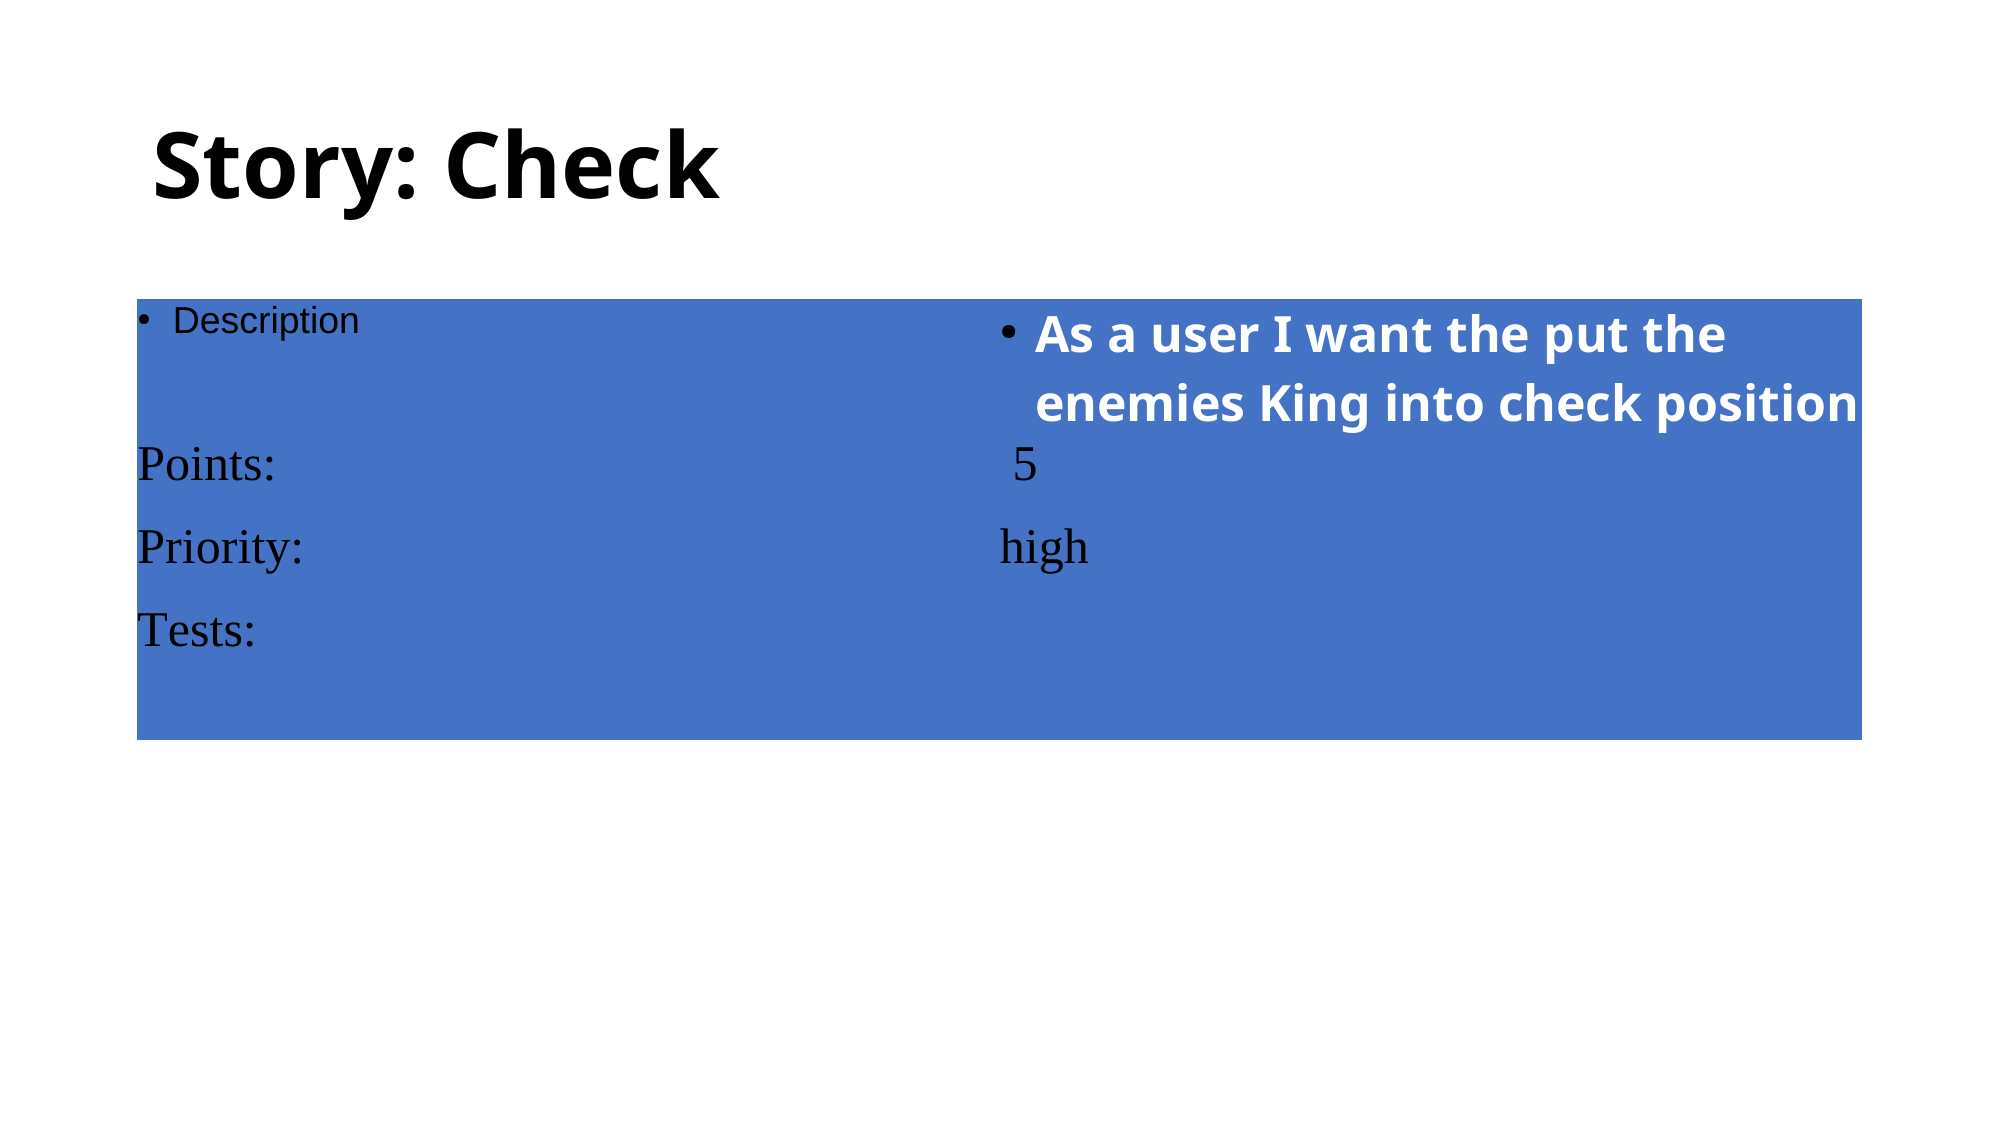

# Story: Check
| Description | As a user I want the put the enemies King into check position |
| --- | --- |
| Points: | 5 |
| Priority: | high |
| Tests: | |
| | |